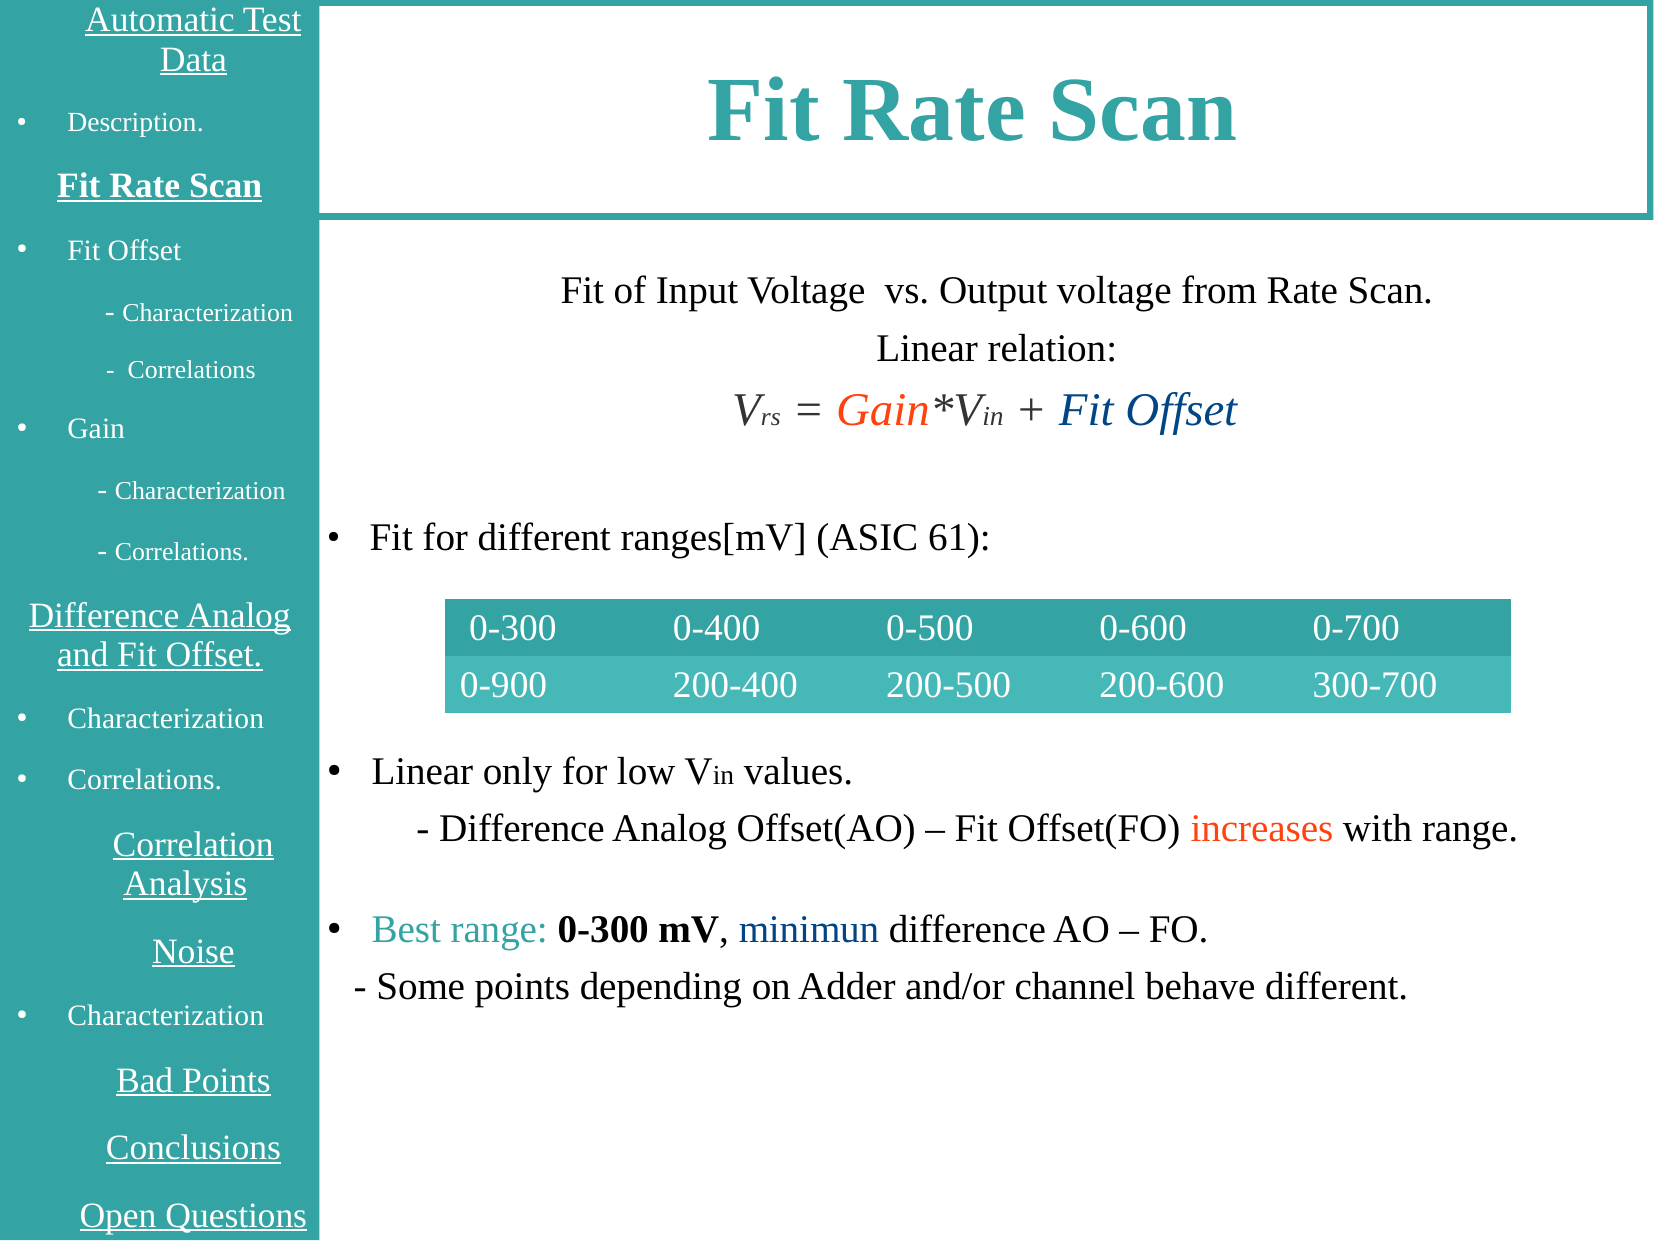

Automatic Test Data
Description.
Fit Rate Scan
Fit Offset
 - Characterization
 - Correlations
Gain
 - Characterization
 - Correlations.
Difference Analog and Fit Offset.
Characterization
Correlations.
Correlation Analysis
Noise
Characterization
Bad Points
Conclusions
Open Questions
# Fit Rate Scan
Fit of Input Voltage vs. Output voltage from Rate Scan.
Linear relation:
 Vrs = Gain*Vin + Fit Offset
 Fit for different ranges[mV] (ASIC 61):
 Linear only for low Vin values.
 - Difference Analog Offset(AO) – Fit Offset(FO) increases with range.
 Best range: 0-300 mV, minimun difference AO – FO.
 		- Some points depending on Adder and/or channel behave different.
| 0-300 | 0-400 | 0-500 | 0-600 | 0-700 |
| --- | --- | --- | --- | --- |
| 0-900 | 200-400 | 200-500 | 200-600 | 300-700 |